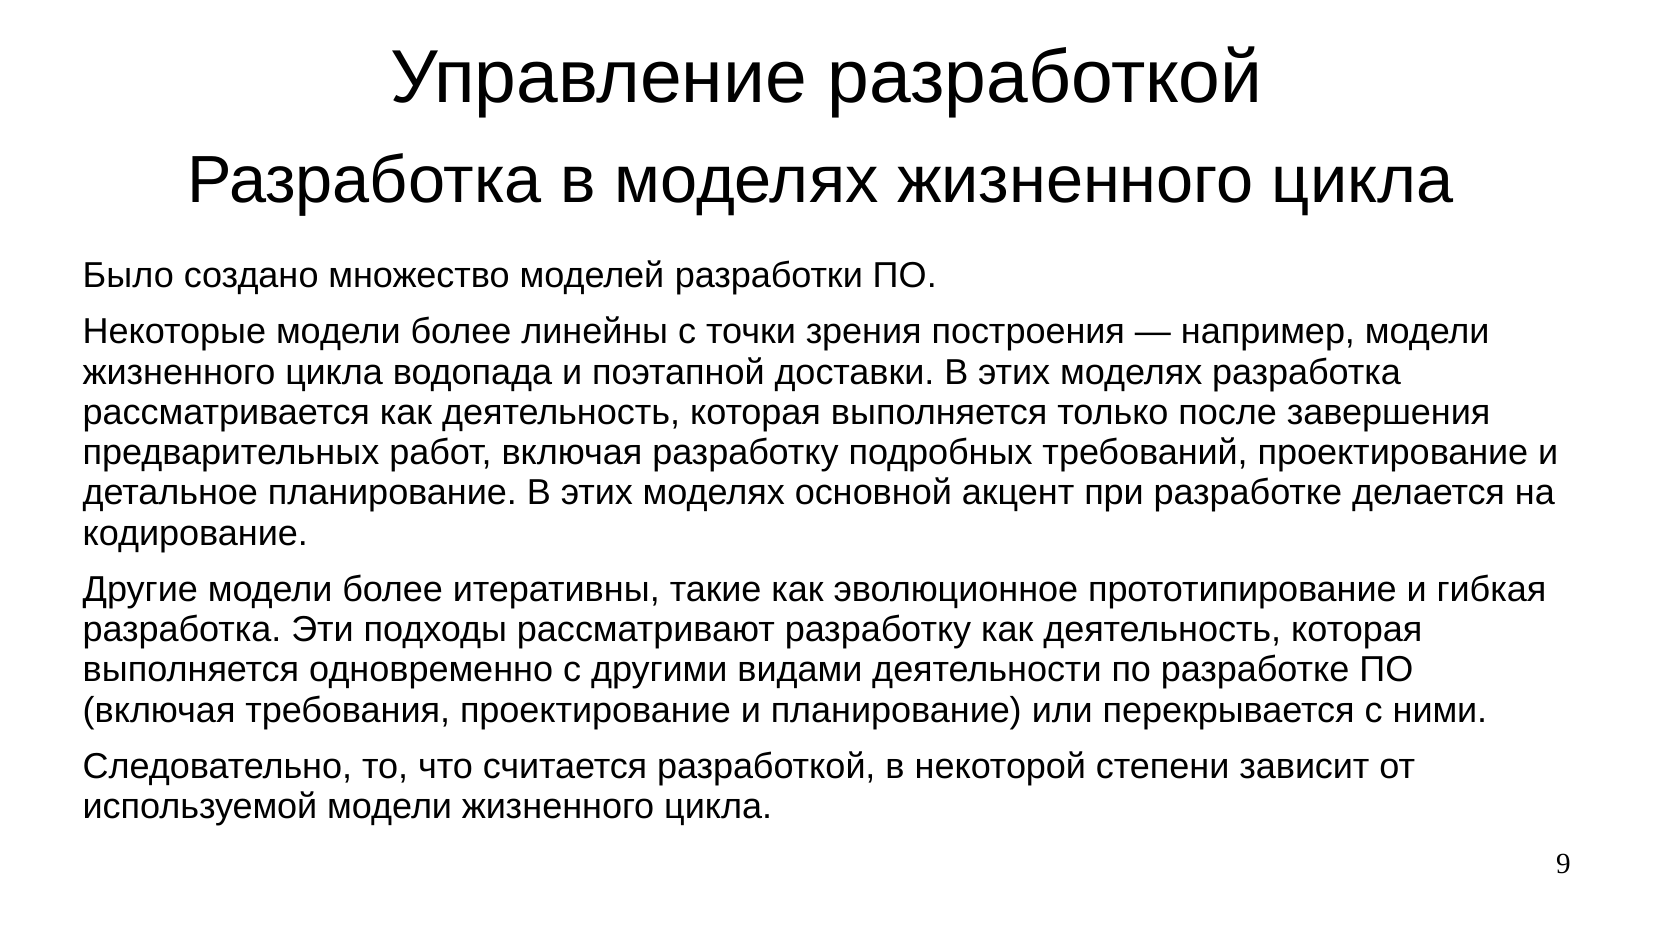

# Управление разработкой
Разработка в моделях жизненного цикла
Было создано множество моделей разработки ПО.
Некоторые модели более линейны с точки зрения построения — например, модели жизненного цикла водопада и поэтапной доставки. В этих моделях разработка рассматривается как деятельность, которая выполняется только после завершения предварительных работ, включая разработку подробных требований, проектирование и детальное планирование. В этих моделях основной акцент при разработке делается на кодирование.
Другие модели более итеративны, такие как эволюционное прототипирование и гибкая разработка. Эти подходы рассматривают разработку как деятельность, которая выполняется одновременно с другими видами деятельности по разработке ПО (включая требования, проектирование и планирование) или перекрывается с ними.
Следовательно, то, что считается разработкой, в некоторой степени зависит от используемой модели жизненного цикла.
9